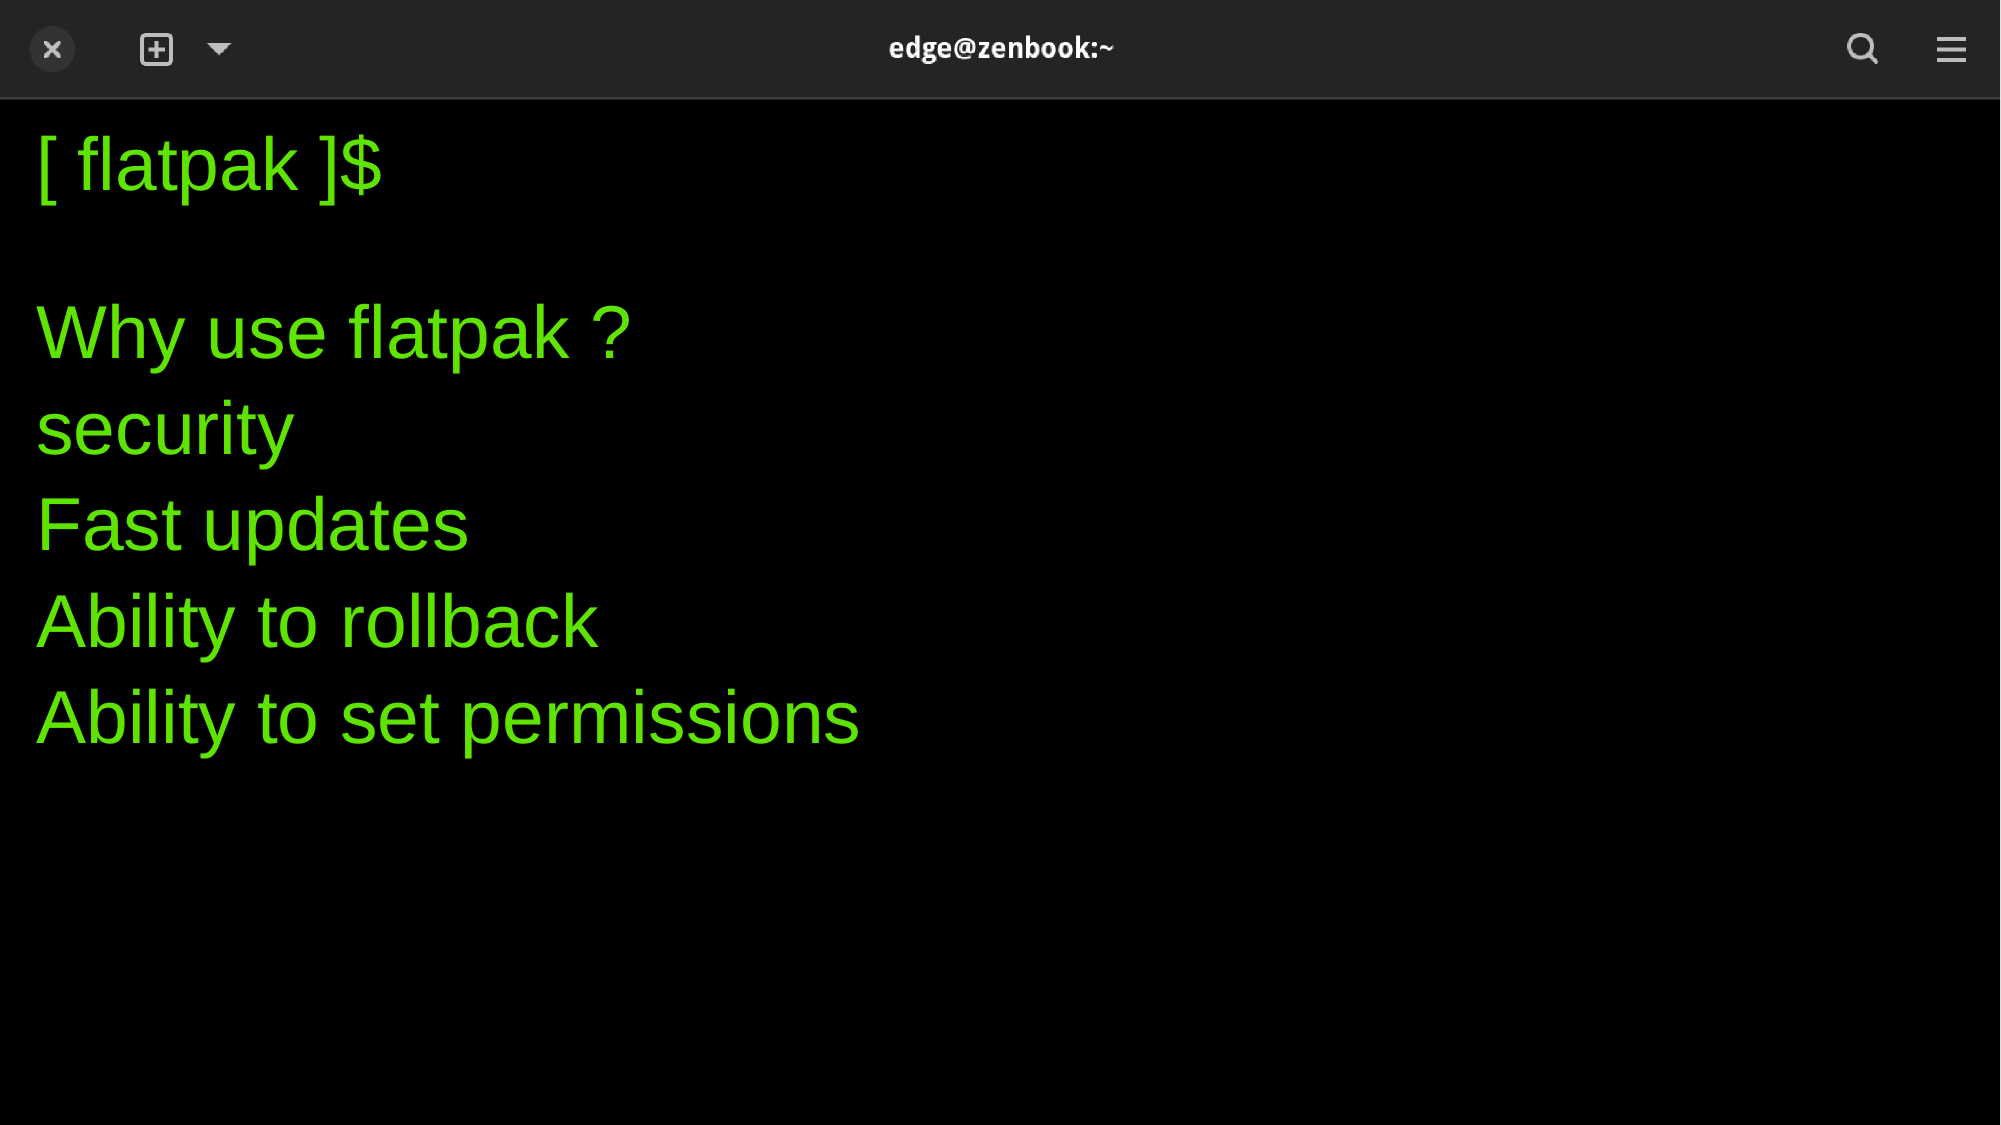

# [ flatpak ]$
Why use flatpak ?
security
Fast updates
Ability to rollback
Ability to set permissions